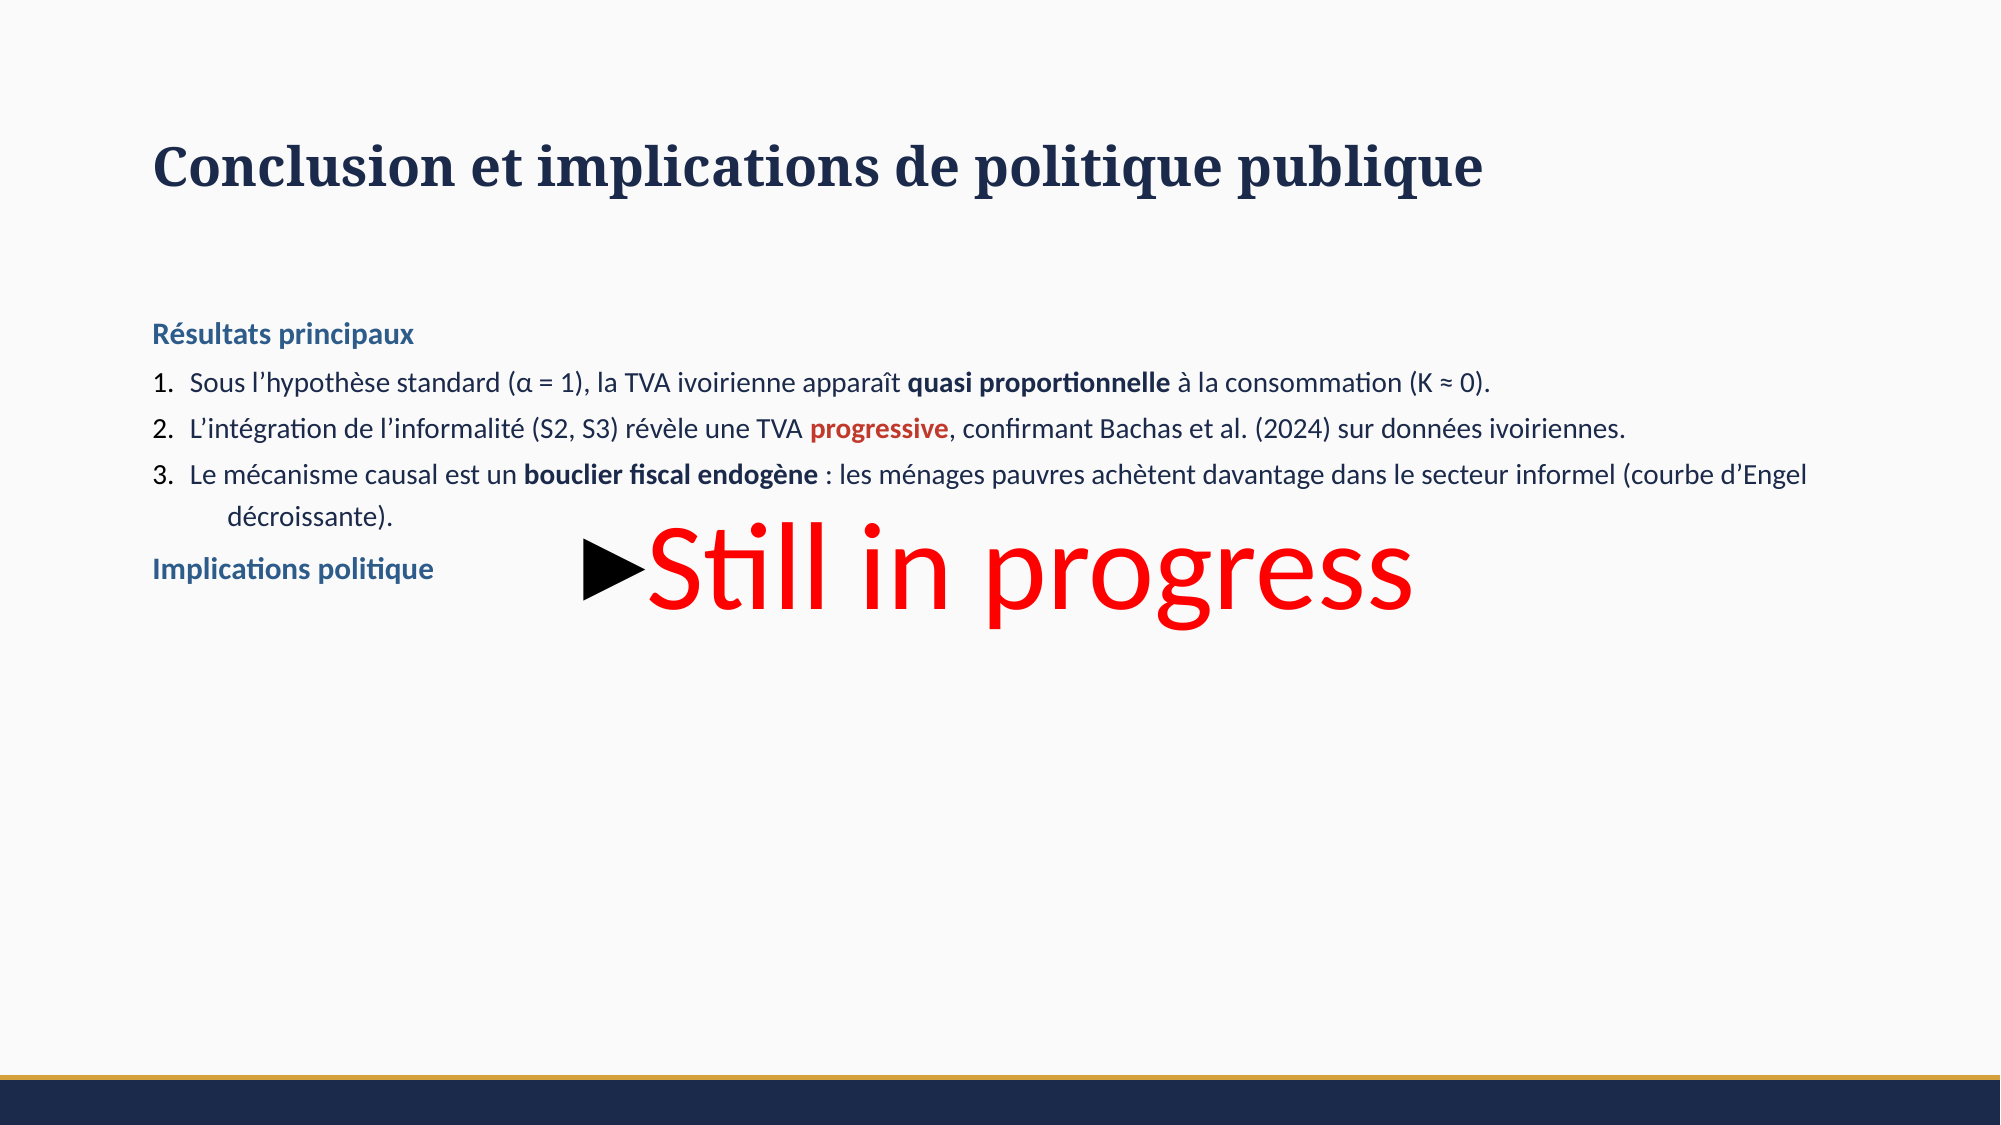

# Conclusion et implications de politique publique
Résultats principaux
Sous l’hypothèse standard (α = 1), la TVA ivoirienne apparaît quasi proportionnelle à la consommation (K ≈ 0).
L’intégration de l’informalité (S2, S3) révèle une TVA progressive, confirmant Bachas et al. (2024) sur données ivoiriennes.
Le mécanisme causal est un bouclier fiscal endogène : les ménages pauvres achètent davantage dans le secteur informel (courbe d’Engel décroissante).
Implications politique
Still in progress